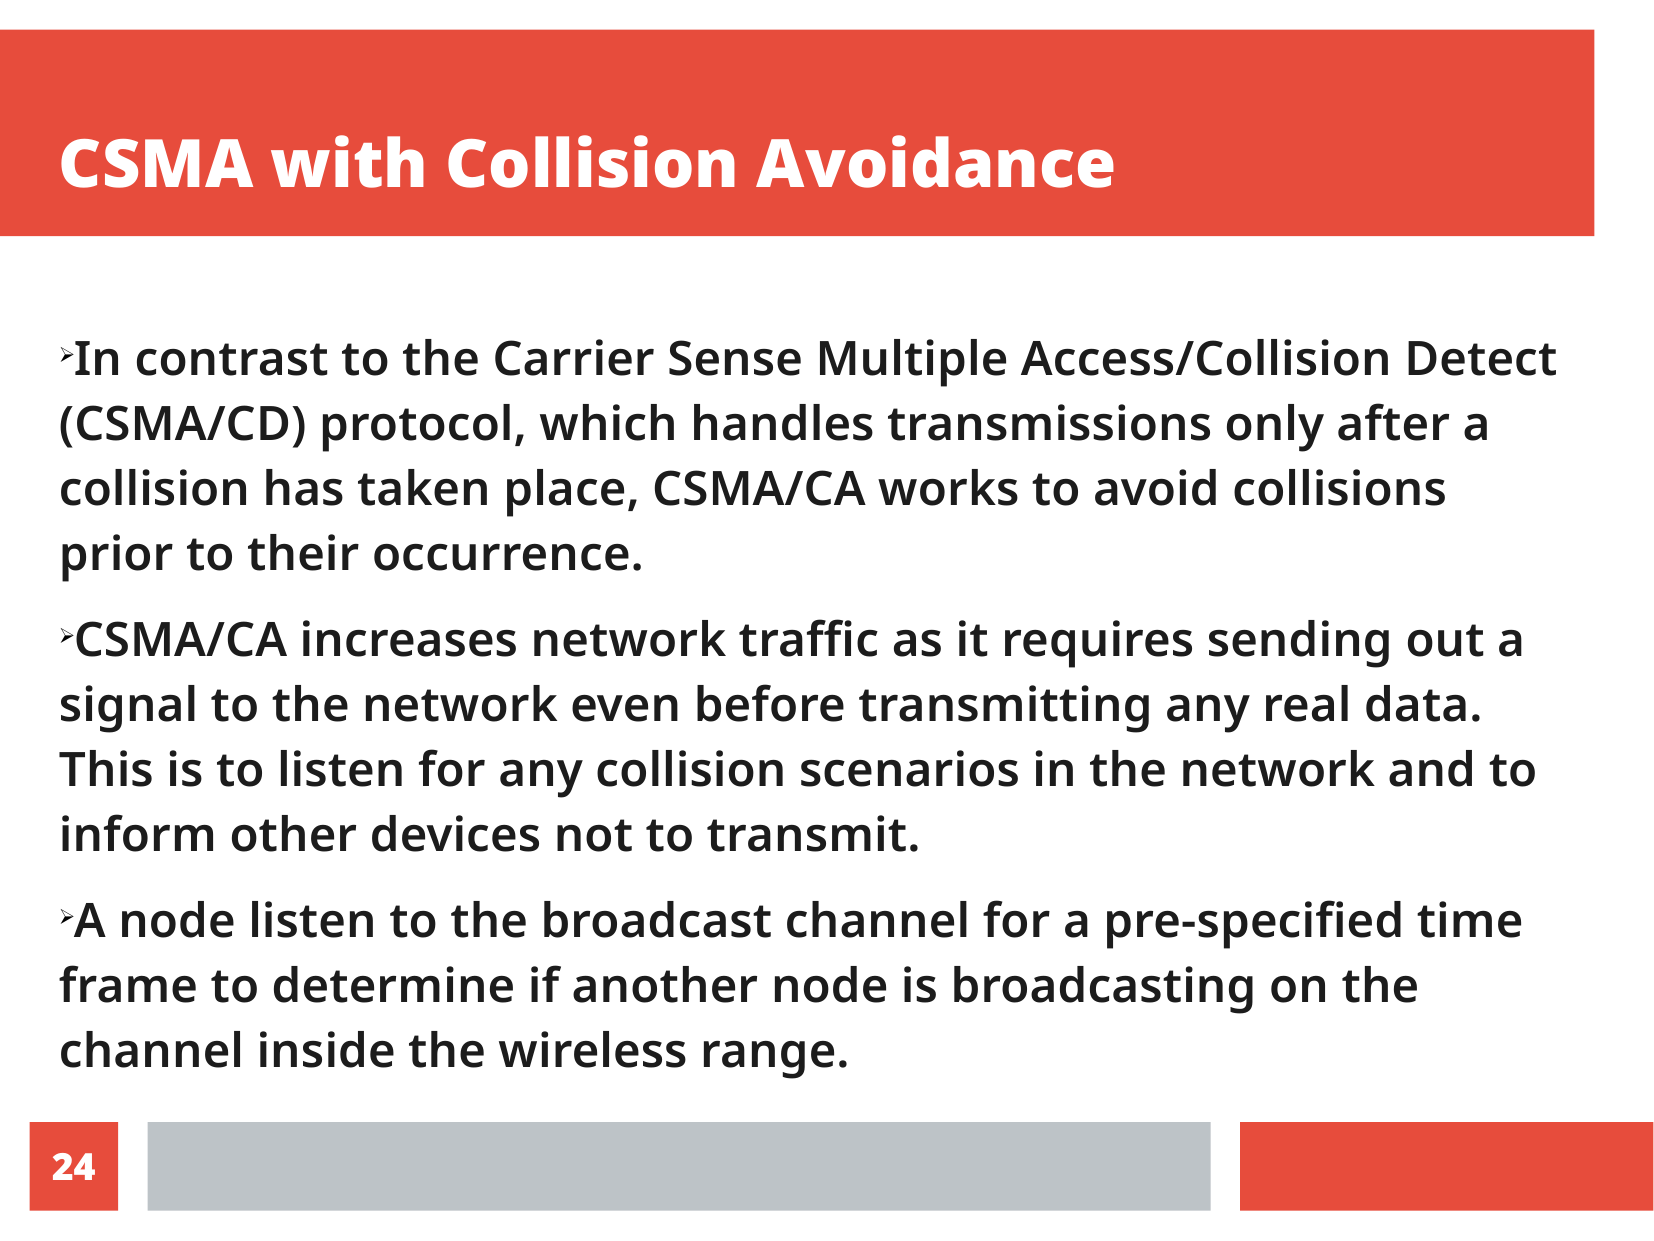

# CSMA with Collision Avoidance
In contrast to the Carrier Sense Multiple Access/Collision Detect (CSMA/CD) protocol, which handles transmissions only after a collision has taken place, CSMA/CA works to avoid collisions prior to their occurrence.
CSMA/CA increases network traffic as it requires sending out a signal to the network even before transmitting any real data. This is to listen for any collision scenarios in the network and to inform other devices not to transmit.
A node listen to the broadcast channel for a pre-specified time frame to determine if another node is broadcasting on the channel inside the wireless range.
24